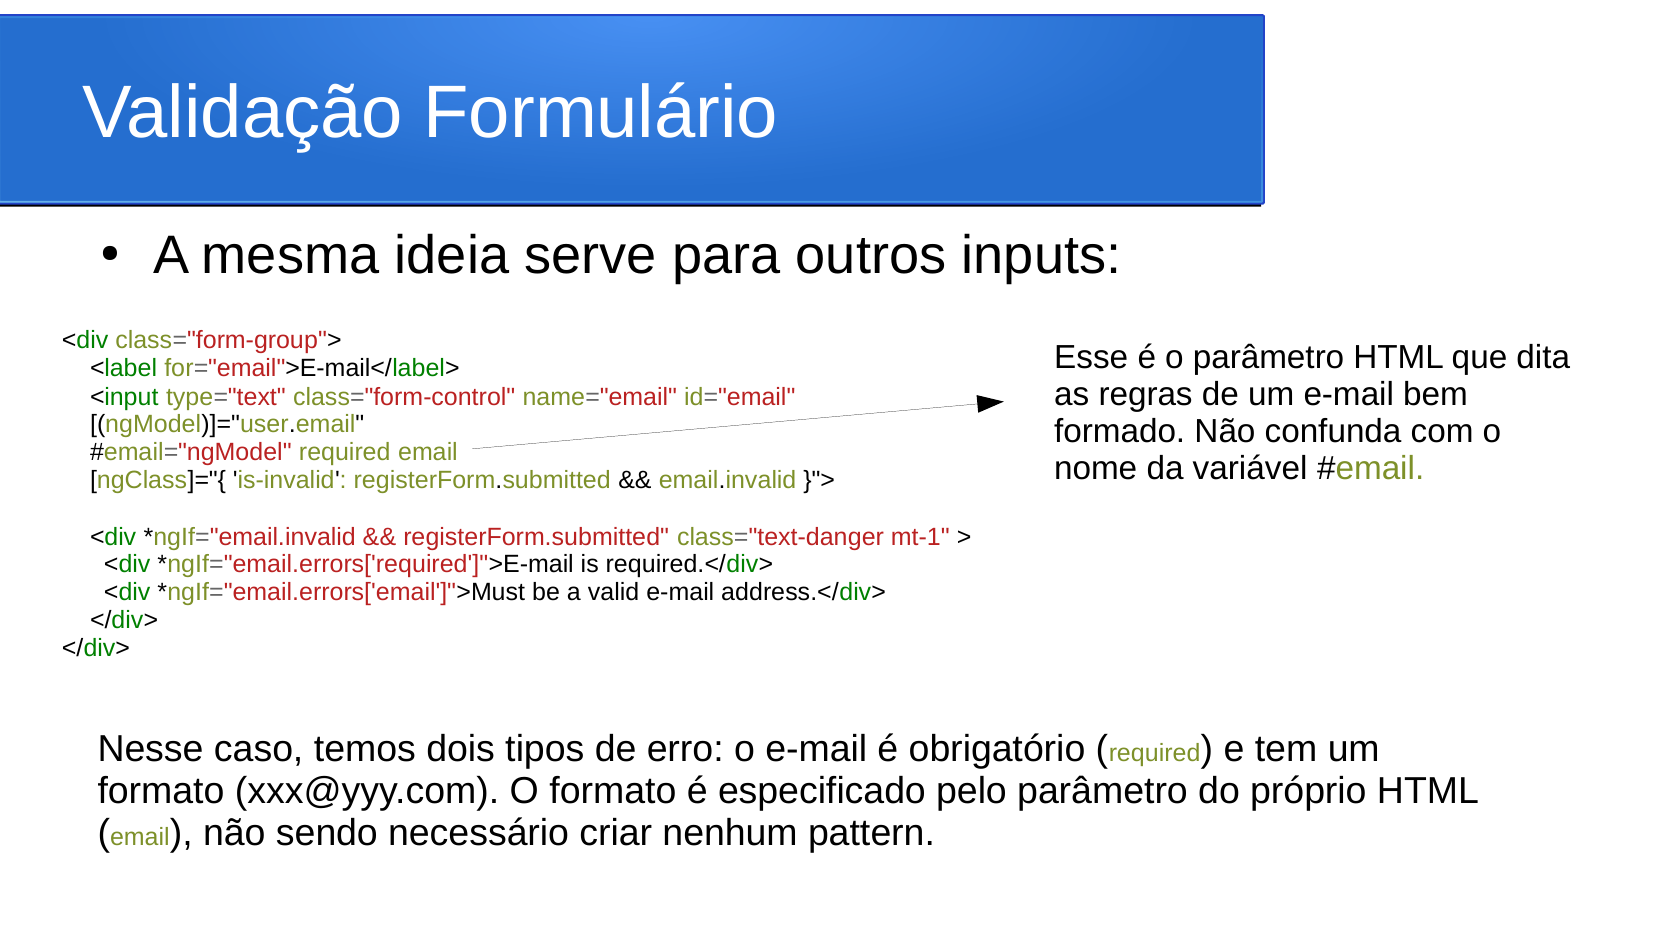

# Validação Formulário
A mesma ideia serve para outros inputs:
<div class="form-group">
 <label for="email">E-mail</label>
 <input type="text" class="form-control" name="email" id="email"
 [(ngModel)]="user.email"
 #email="ngModel" required email
 [ngClass]="{ 'is-invalid': registerForm.submitted && email.invalid }">
 <div *ngIf="email.invalid && registerForm.submitted" class="text-danger mt-1" >
 <div *ngIf="email.errors['required']">E-mail is required.</div>
 <div *ngIf="email.errors['email']">Must be a valid e-mail address.</div>
 </div>
</div>
Esse é o parâmetro HTML que dita
as regras de um e-mail bem
formado. Não confunda com o
nome da variável #email.
Nesse caso, temos dois tipos de erro: o e-mail é obrigatório (required) e tem um formato (xxx@yyy.com). O formato é especificado pelo parâmetro do próprio HTML (email), não sendo necessário criar nenhum pattern.